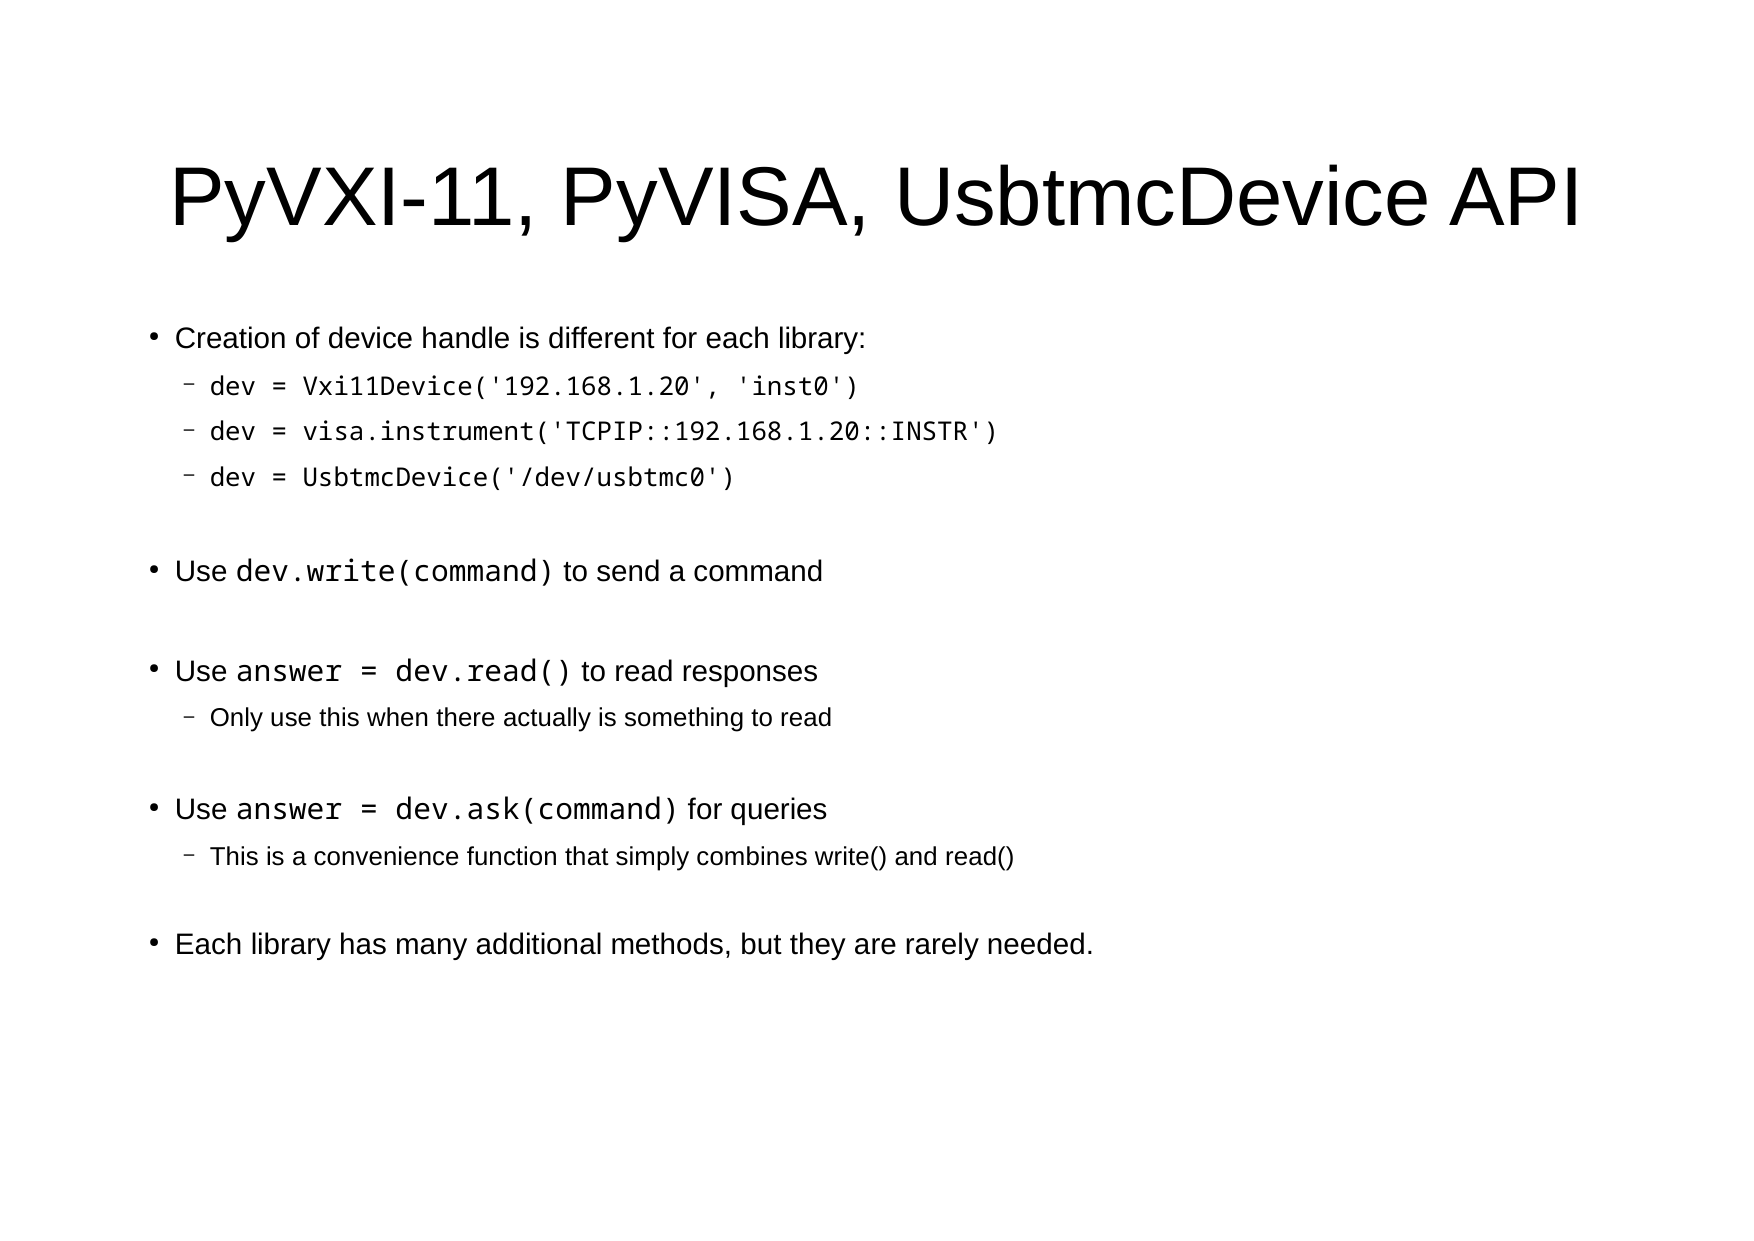

# PyVXI-11, PyVISA, UsbtmcDevice API
Creation of device handle is different for each library:
dev = Vxi11Device('192.168.1.20', 'inst0')
dev = visa.instrument('TCPIP::192.168.1.20::INSTR')
dev = UsbtmcDevice('/dev/usbtmc0')
Use dev.write(command) to send a command
Use answer = dev.read() to read responses
Only use this when there actually is something to read
Use answer = dev.ask(command) for queries
This is a convenience function that simply combines write() and read()
Each library has many additional methods, but they are rarely needed.